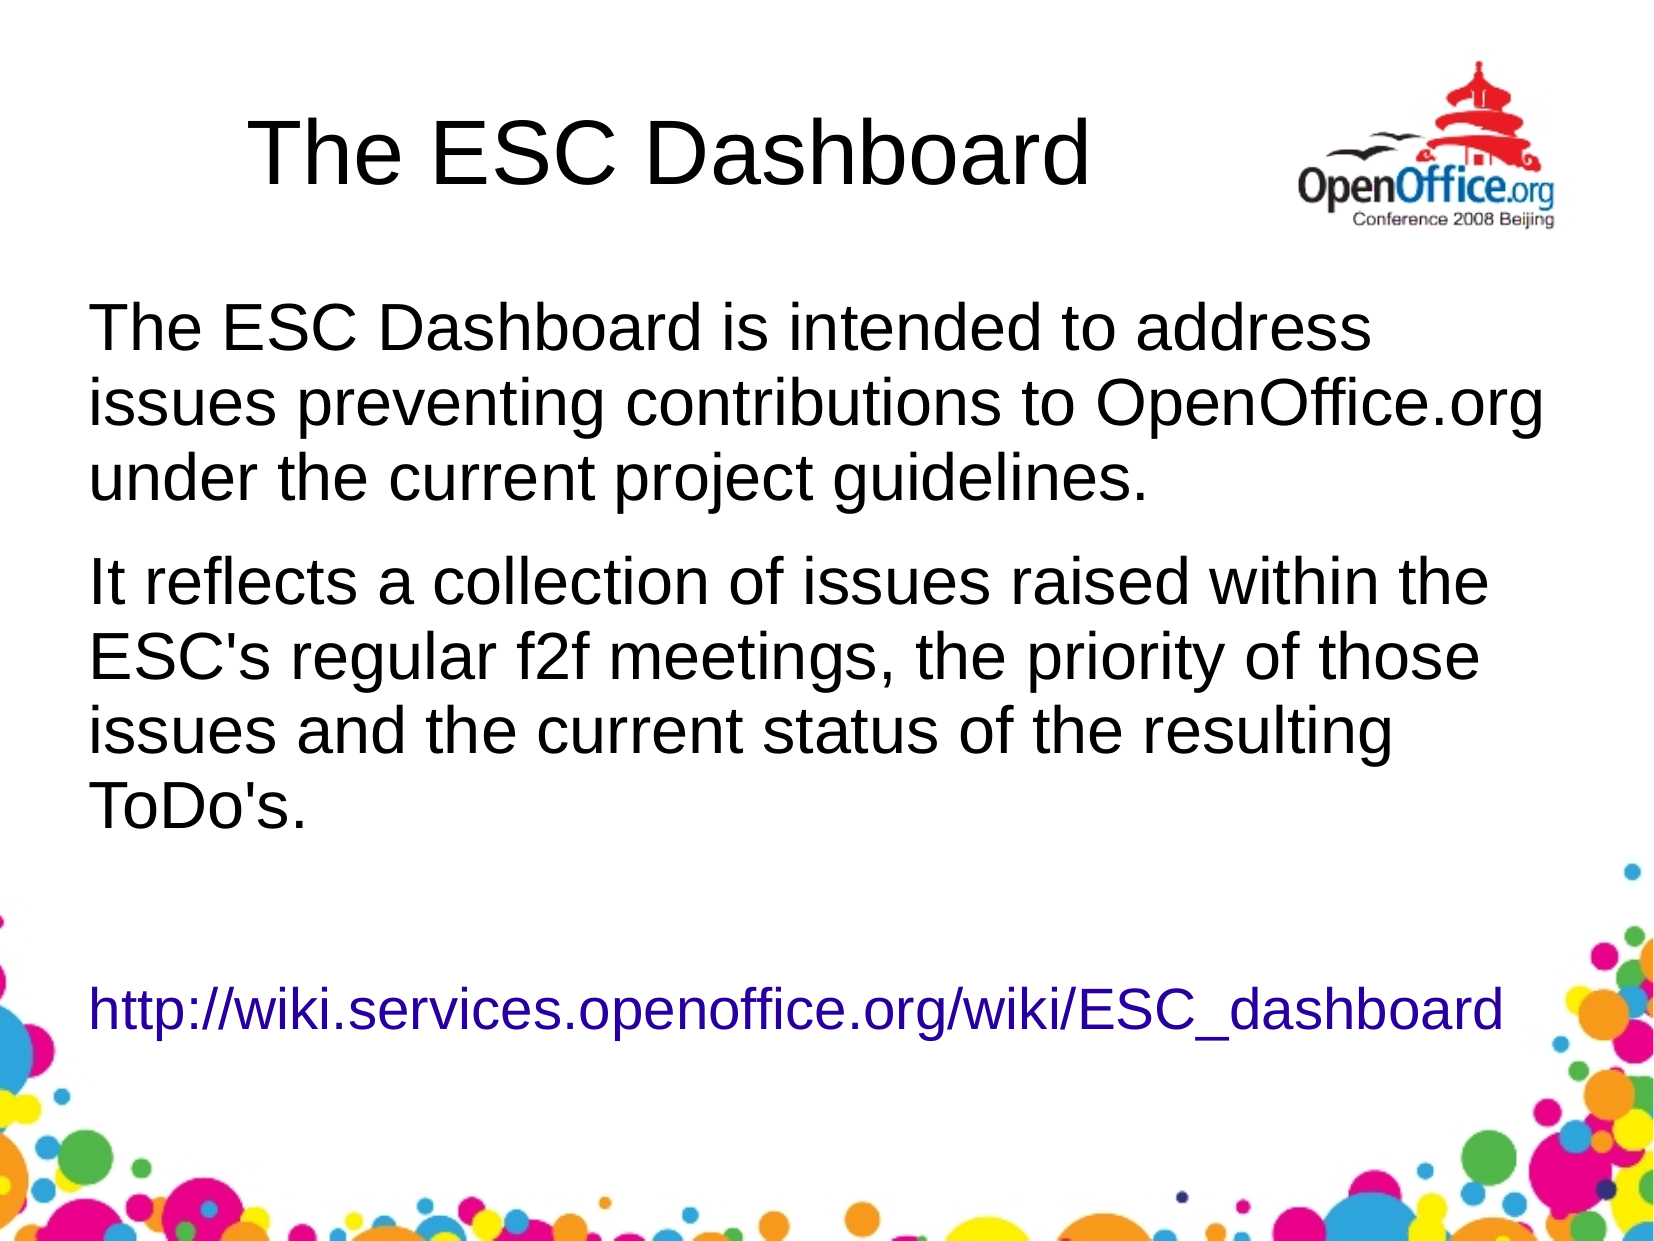

# The ESC Dashboard
The ESC Dashboard is intended to address issues preventing contributions to OpenOffice.org under the current project guidelines.
It reflects a collection of issues raised within the ESC's regular f2f meetings, the priority of those issues and the current status of the resulting ToDo's.
http://wiki.services.openoffice.org/wiki/ESC_dashboard